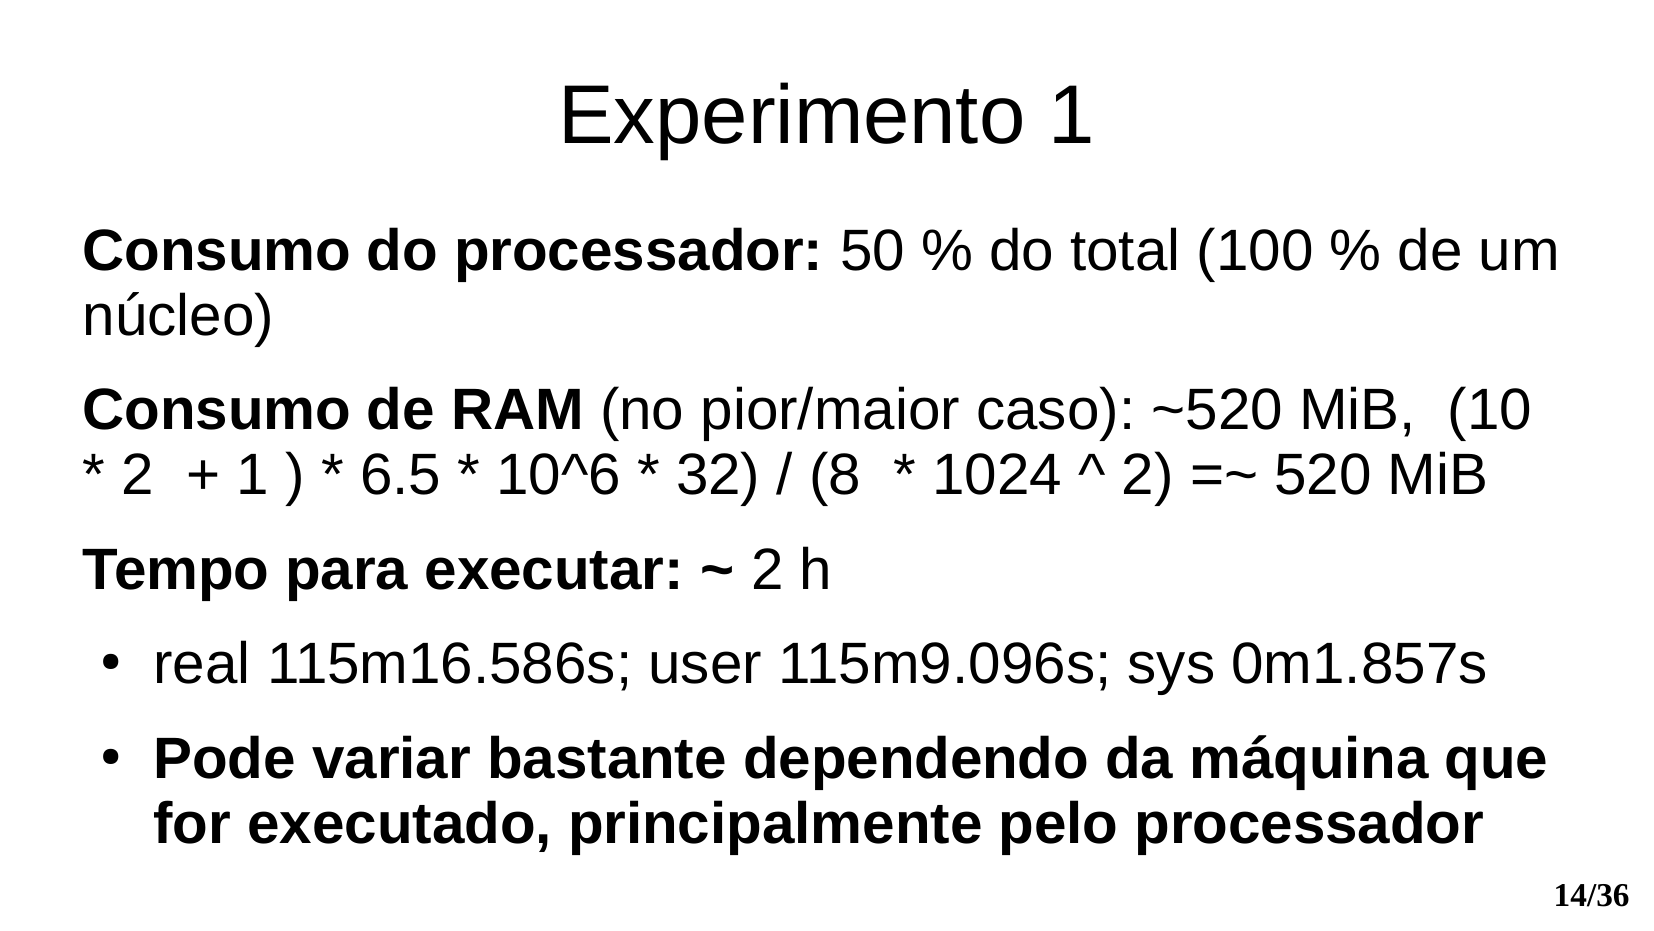

# Experimento 1
Consumo do processador: 50 % do total (100 % de um núcleo)
Consumo de RAM (no pior/maior caso): ~520 MiB, (10 * 2 + 1 ) * 6.5 * 10^6 * 32) / (8 * 1024 ^ 2) =~ 520 MiB
Tempo para executar: ~ 2 h
real 115m16.586s; user 115m9.096s; sys 0m1.857s
Pode variar bastante dependendo da máquina que for executado, principalmente pelo processador
14